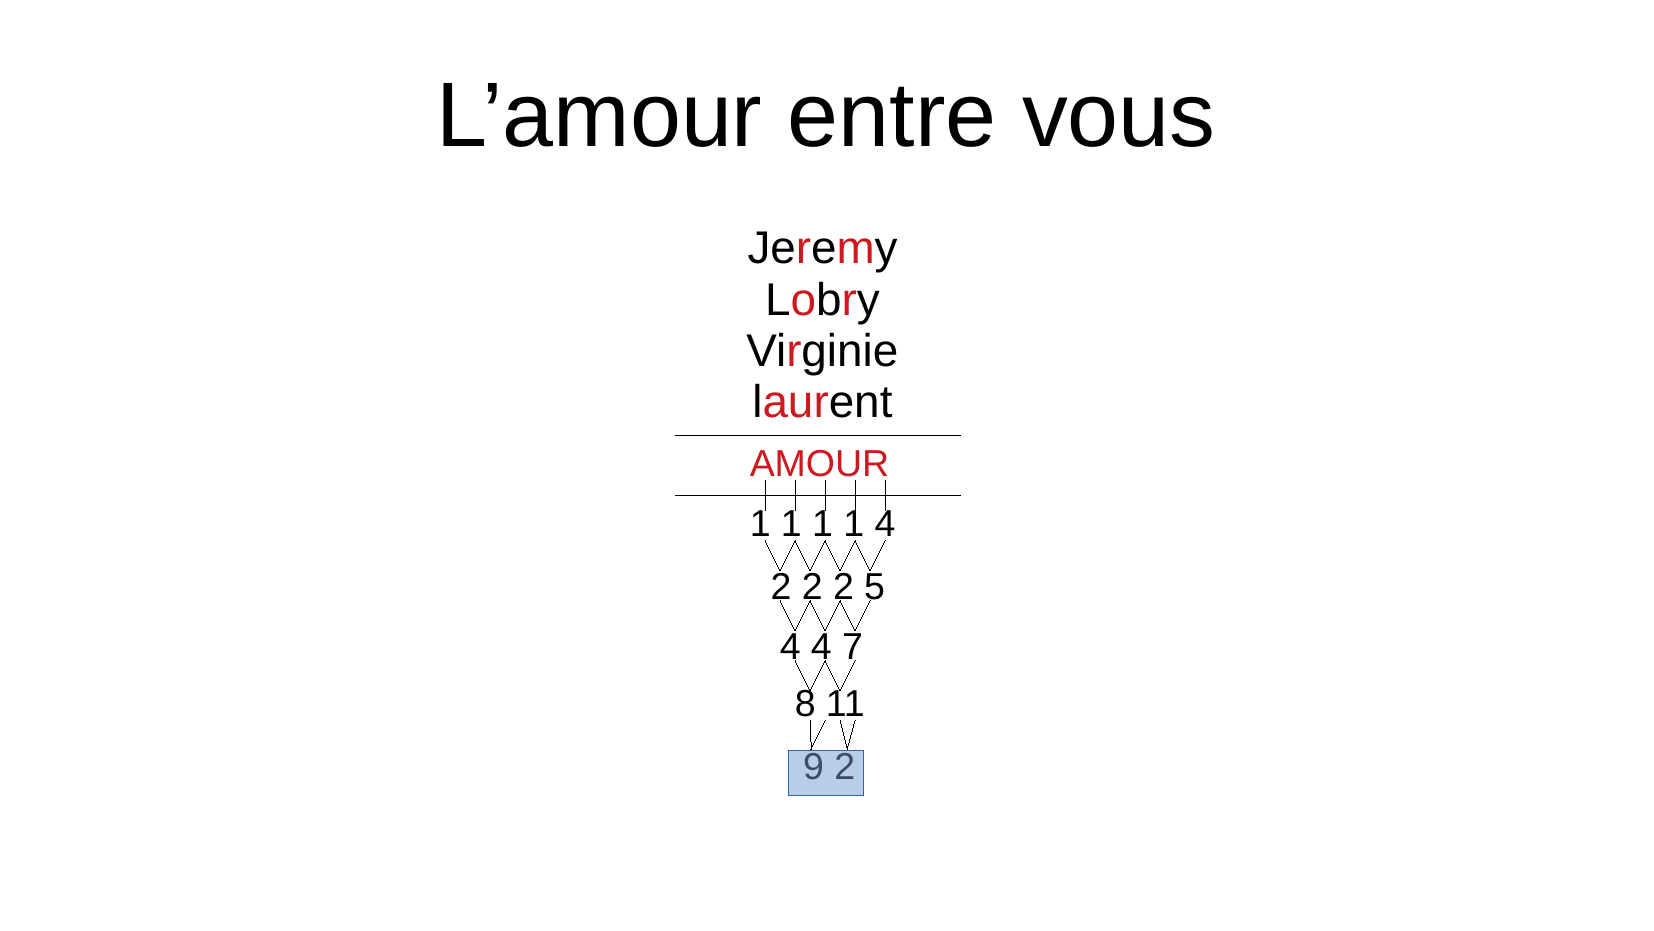

# L’amour entre vous
Jeremy
Lobry
Virginie
laurent
AMOUR
1 1 1 1 4
2 2 2 5
4 4 7
8 11
9 2